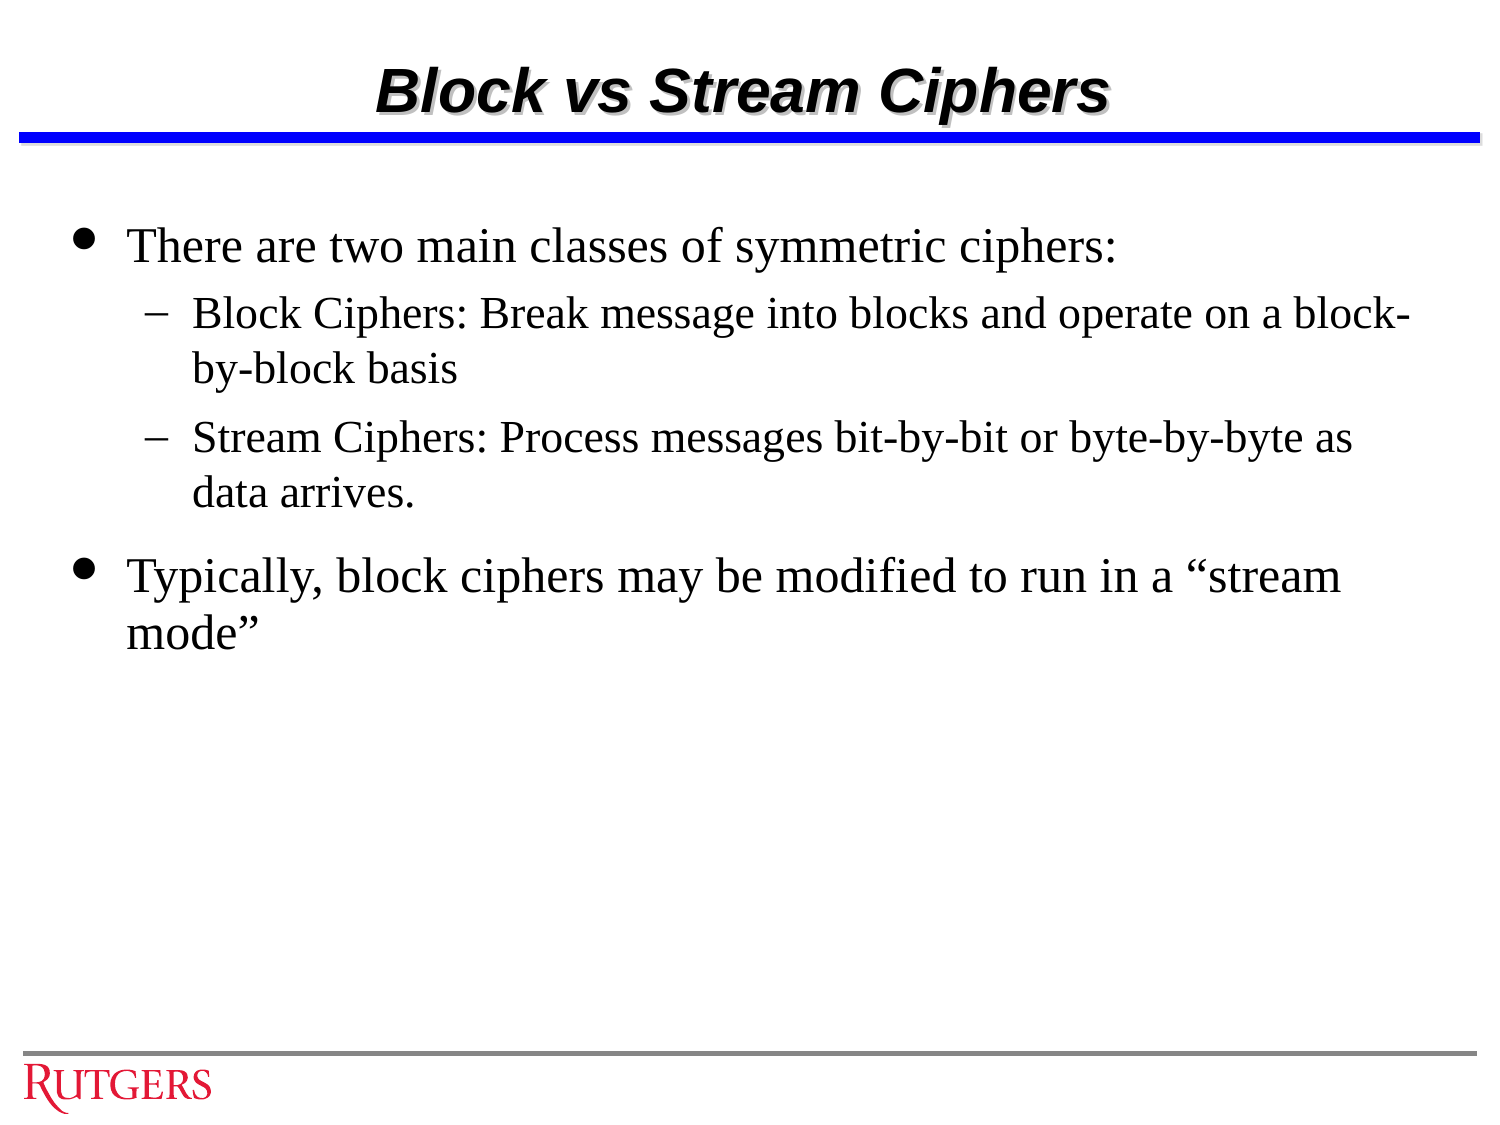

# Block vs Stream Ciphers
There are two main classes of symmetric ciphers:
Block Ciphers: Break message into blocks and operate on a block-by-block basis
Stream Ciphers: Process messages bit-by-bit or byte-by-byte as data arrives.
Typically, block ciphers may be modified to run in a “stream mode”